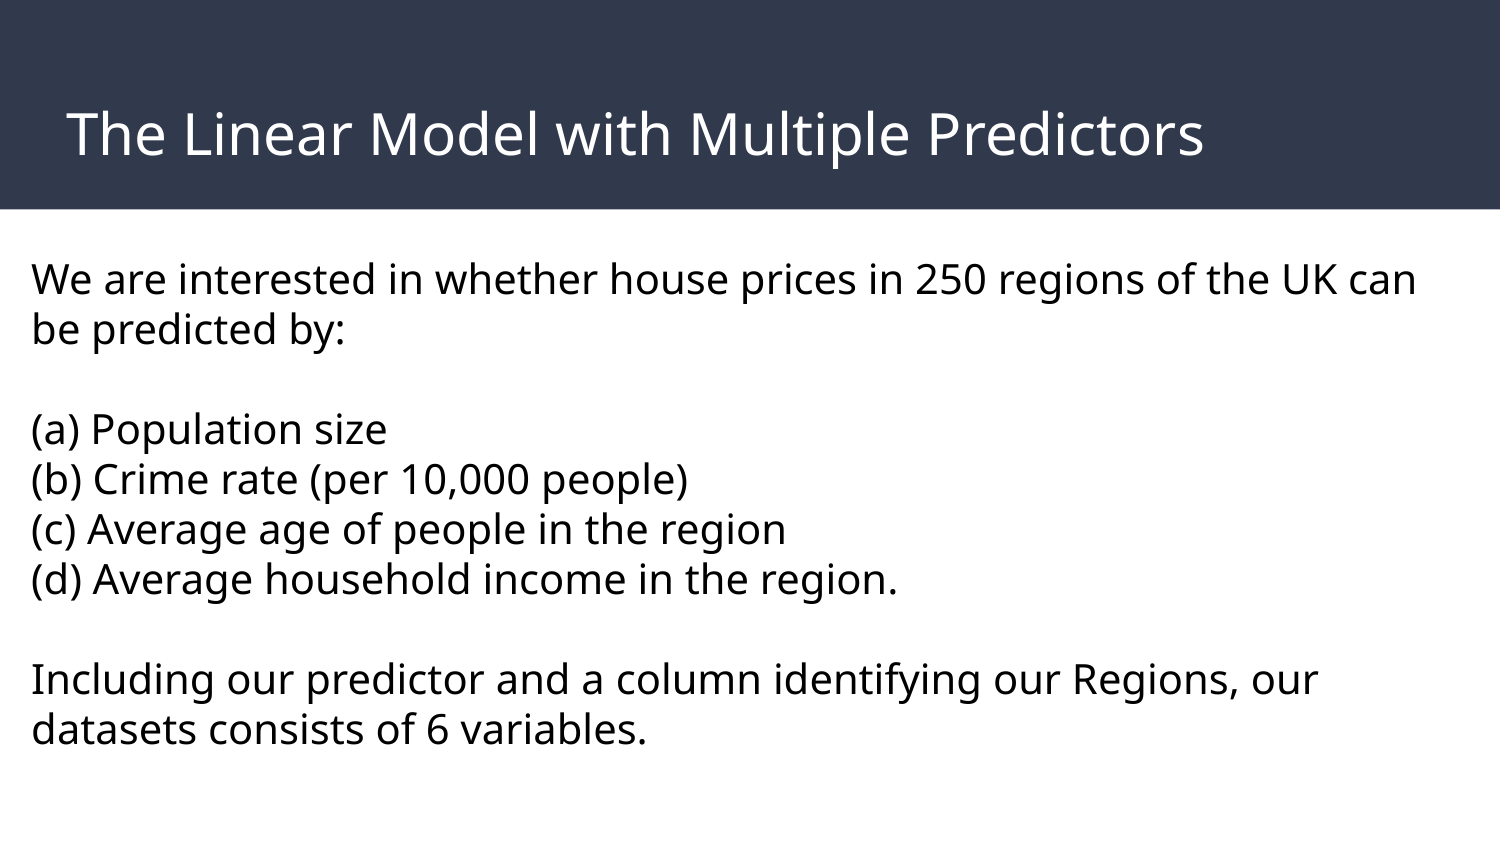

# The Linear Model with Multiple Predictors
We are interested in whether house prices in 250 regions of the UK can be predicted by:
(a) Population size
(b) Crime rate (per 10,000 people)
(c) Average age of people in the region
(d) Average household income in the region.
Including our predictor and a column identifying our Regions, our datasets consists of 6 variables.